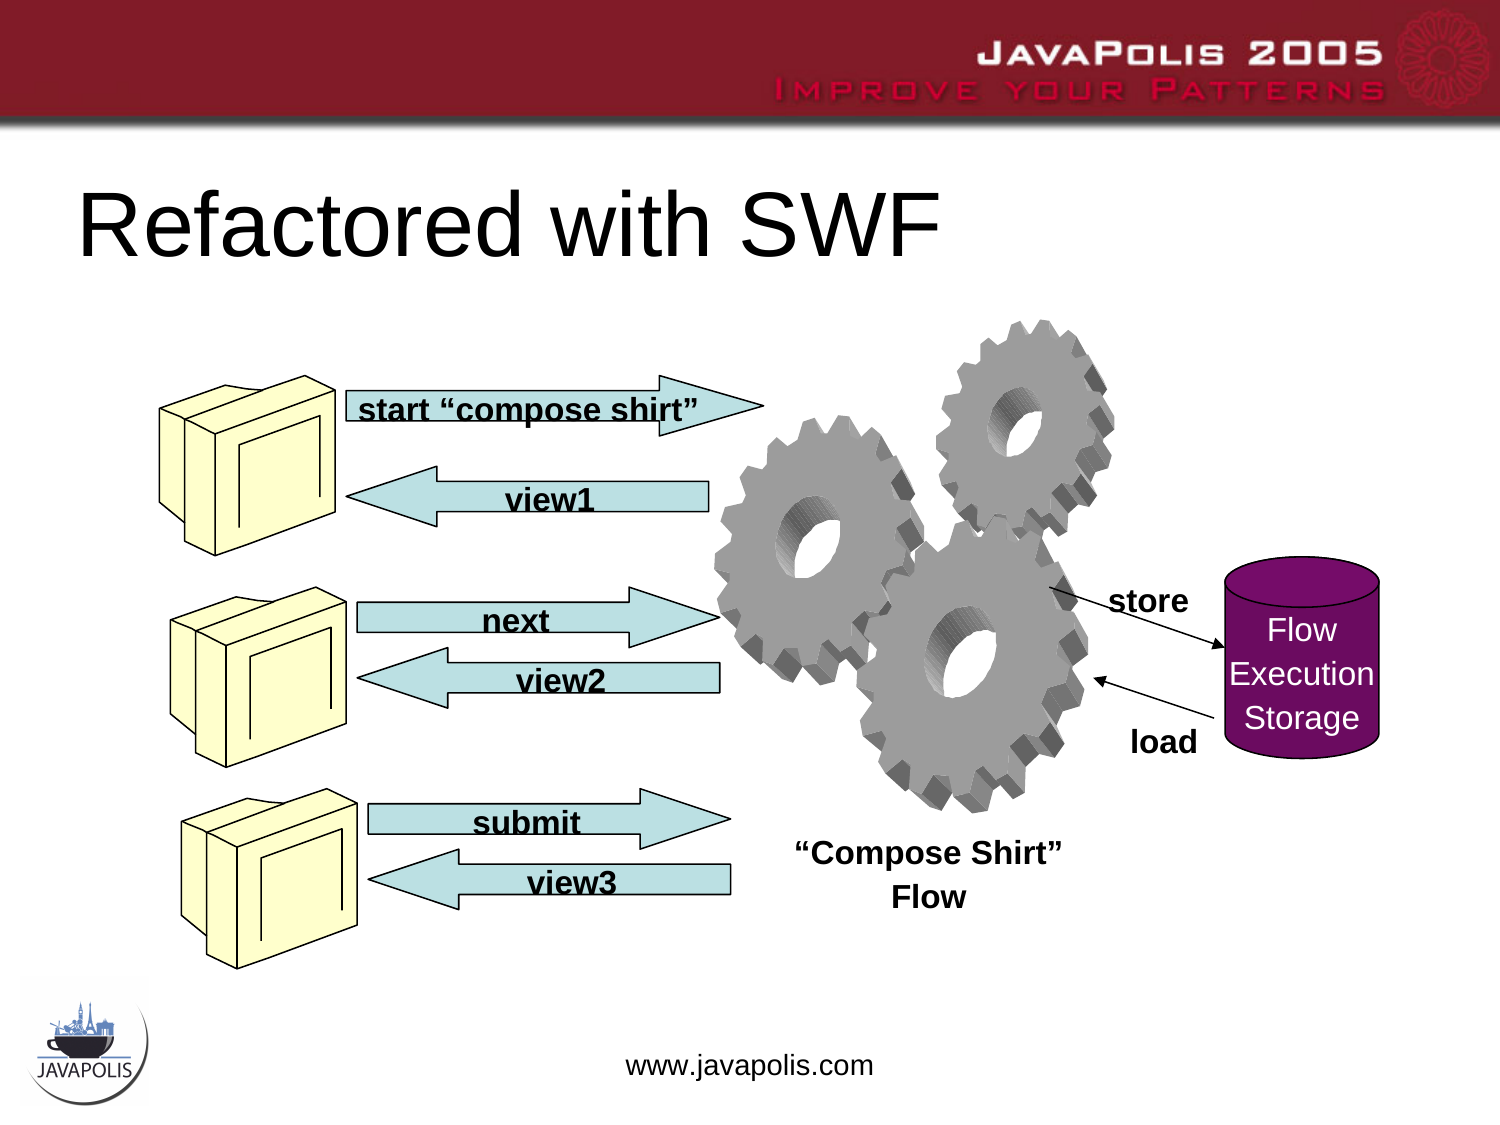

# Refactored with SWF
start “compose shirt”
view1
Flow
Execution
Storage
store
next
view2
load
submit
“Compose Shirt”
Flow
view3